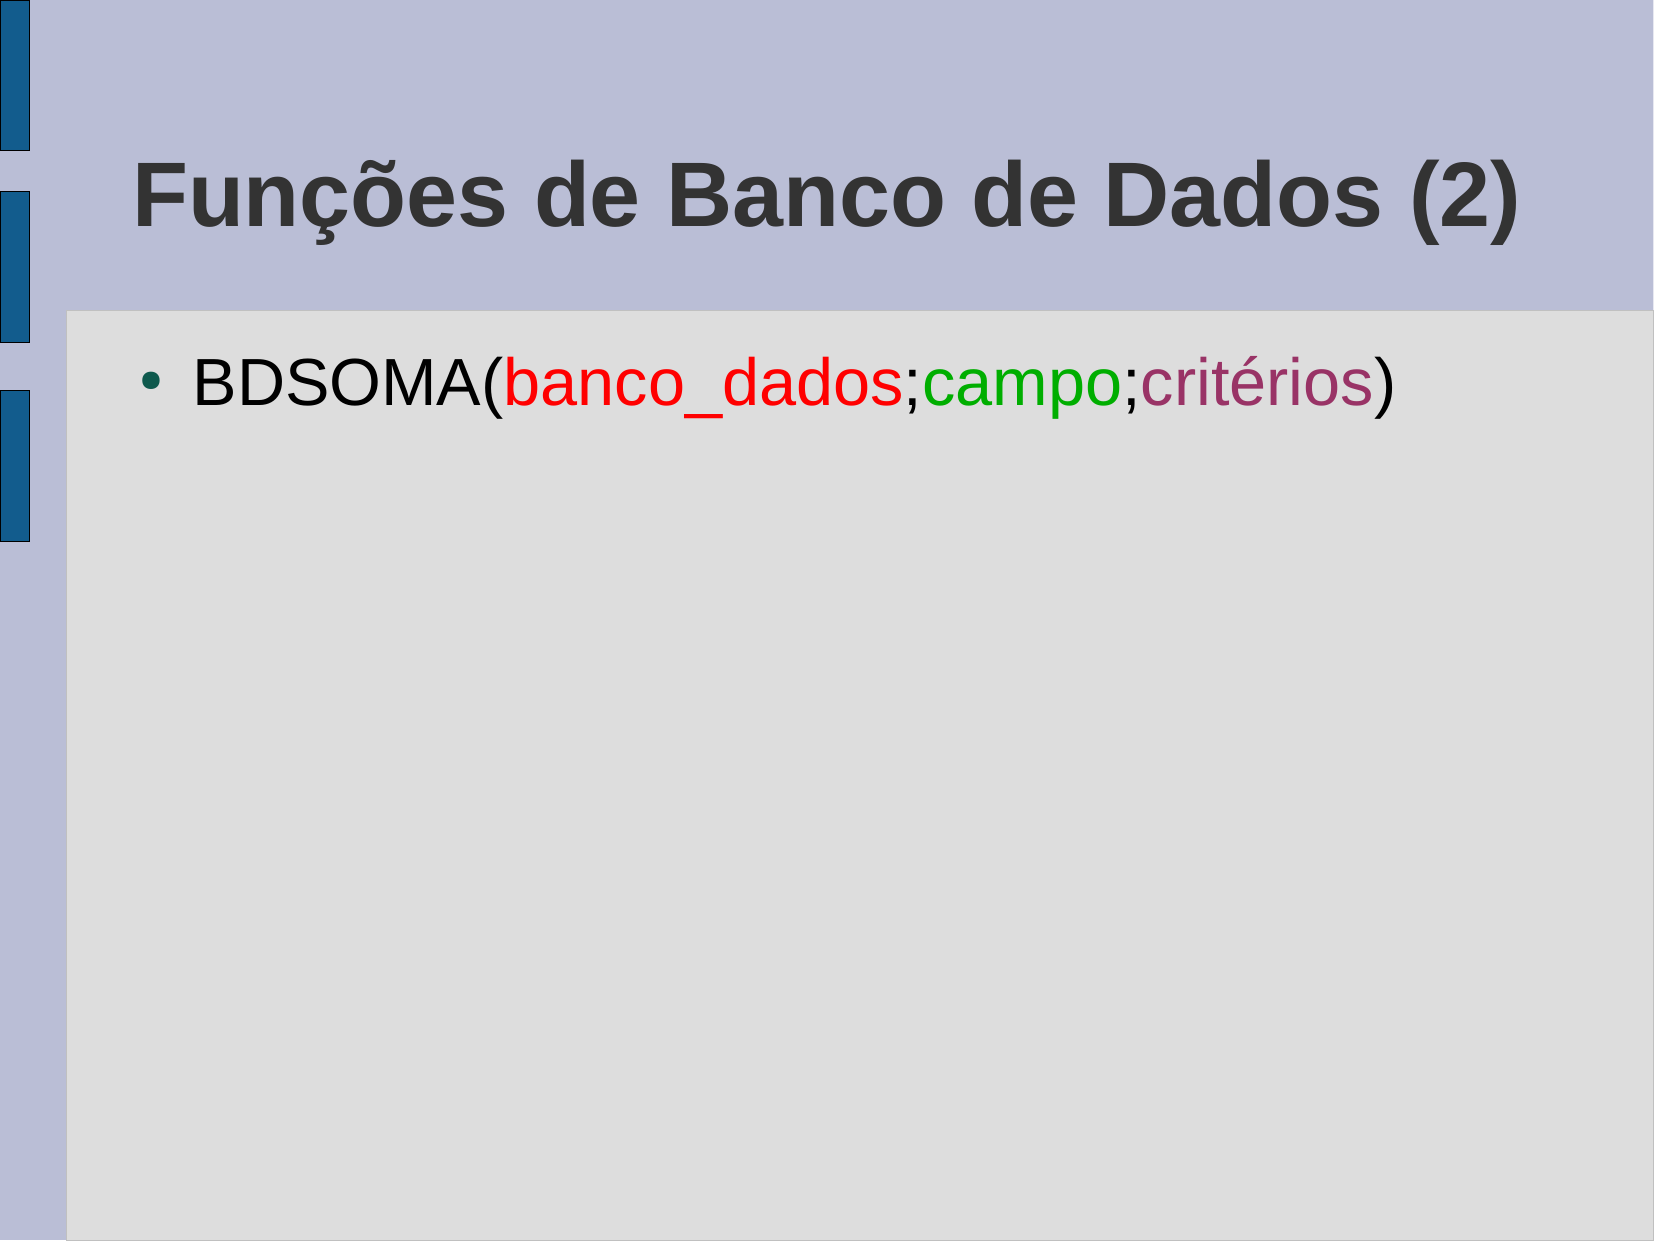

# Funções de Banco de Dados (2)
BDSOMA(banco_dados;campo;critérios)